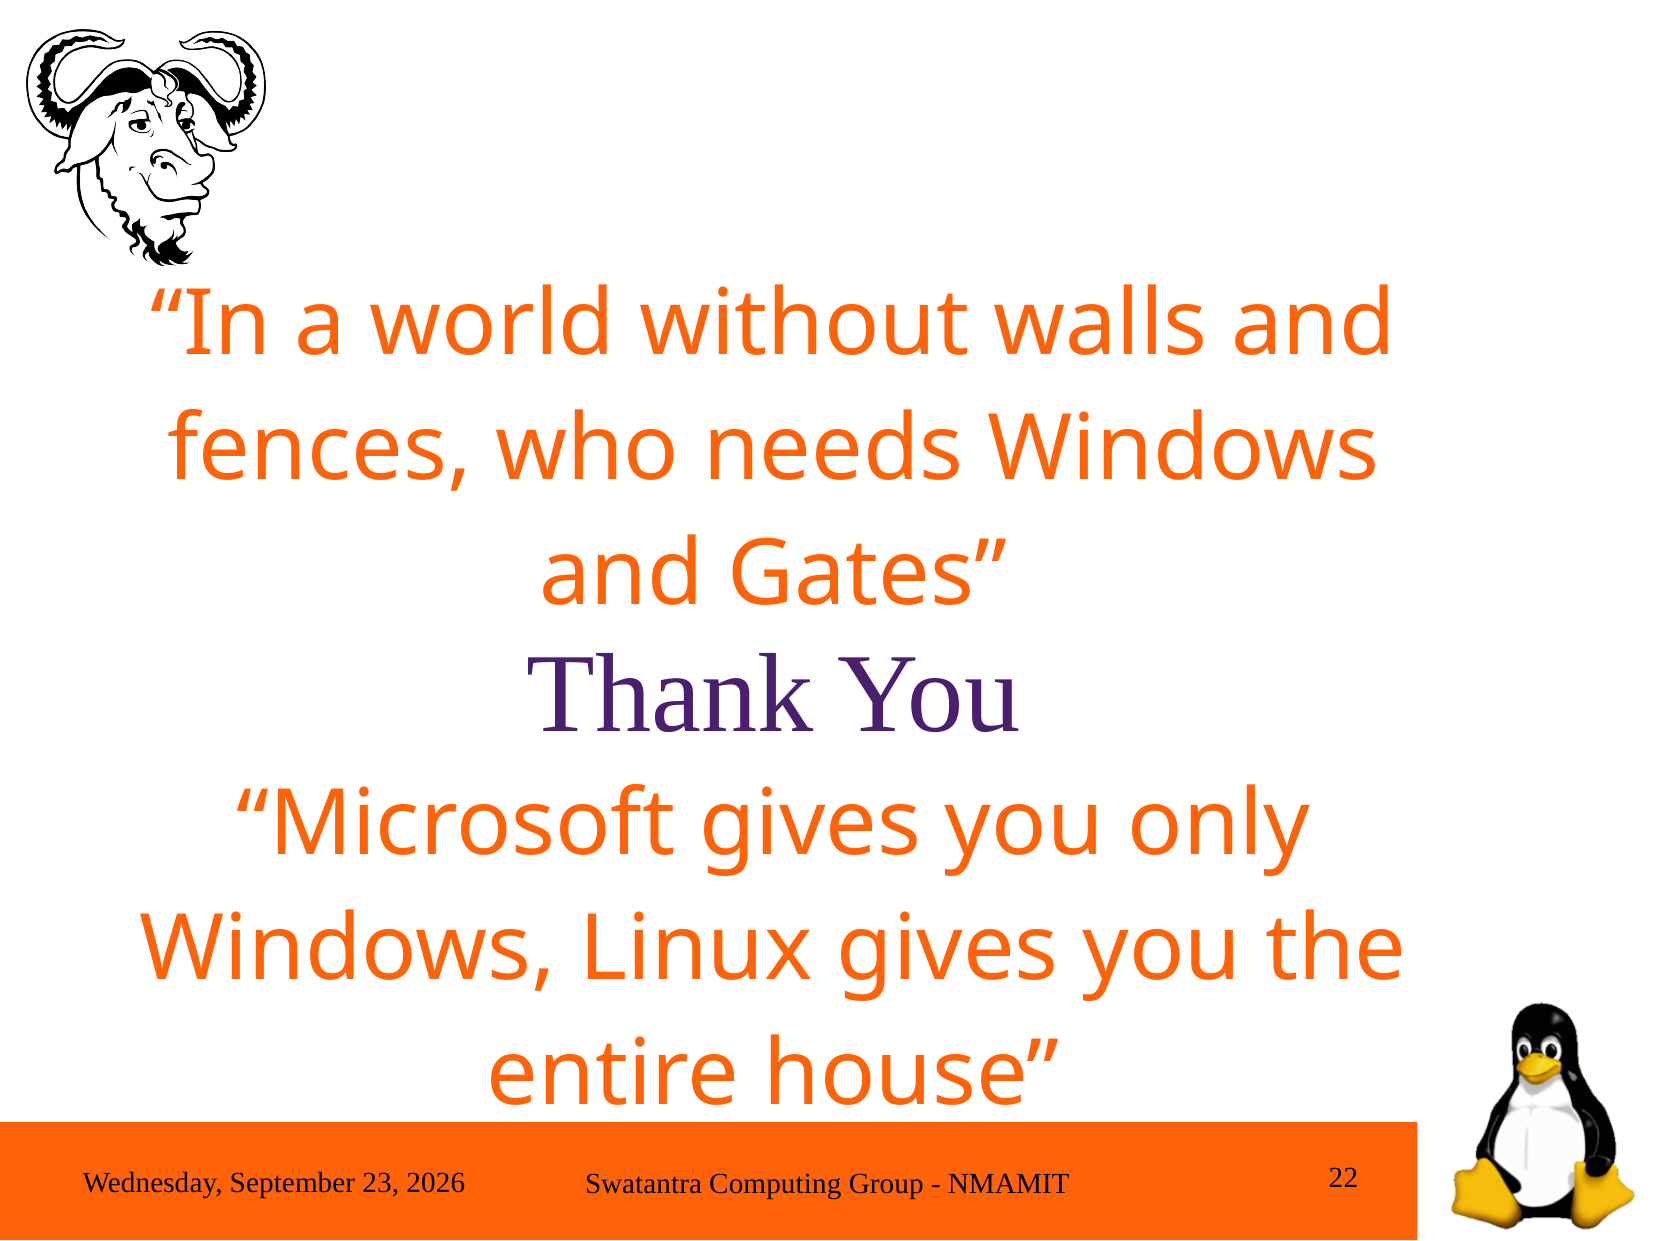

# “In a world without walls and fences, who needs Windows and Gates”
Thank You
“Microsoft gives you only Windows, Linux gives you the entire house”
22
Swatantra Computing Group - NMAMIT